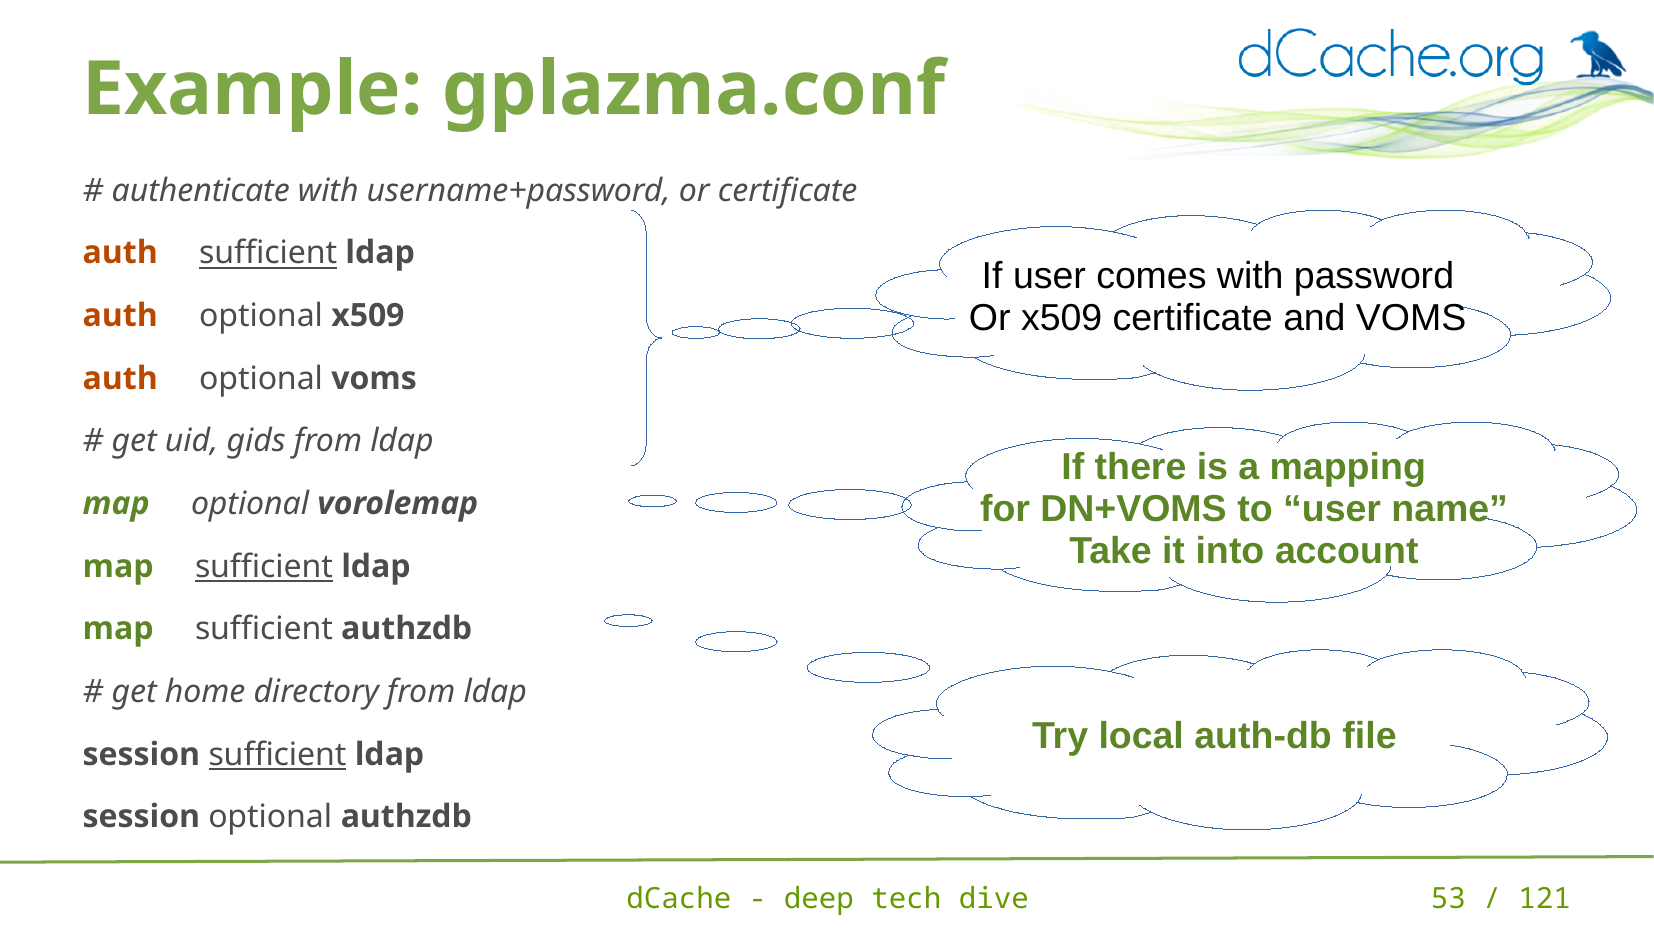

# Example: gplazma.conf
# authenticate with username+password, or certificate
auth sufficient ldap
auth optional x509
auth optional voms
# get uid, gids from ldap
map optional vorolemap
map sufficient ldap
map sufficient authzdb
# get home directory from ldap
session sufficient ldap
session optional authzdb
If user comes with password
Or x509 certificate and VOMS
If there is a mapping
for DN+VOMS to “user name”
Take it into account
Try local auth-db file
dCache - deep tech dive
53